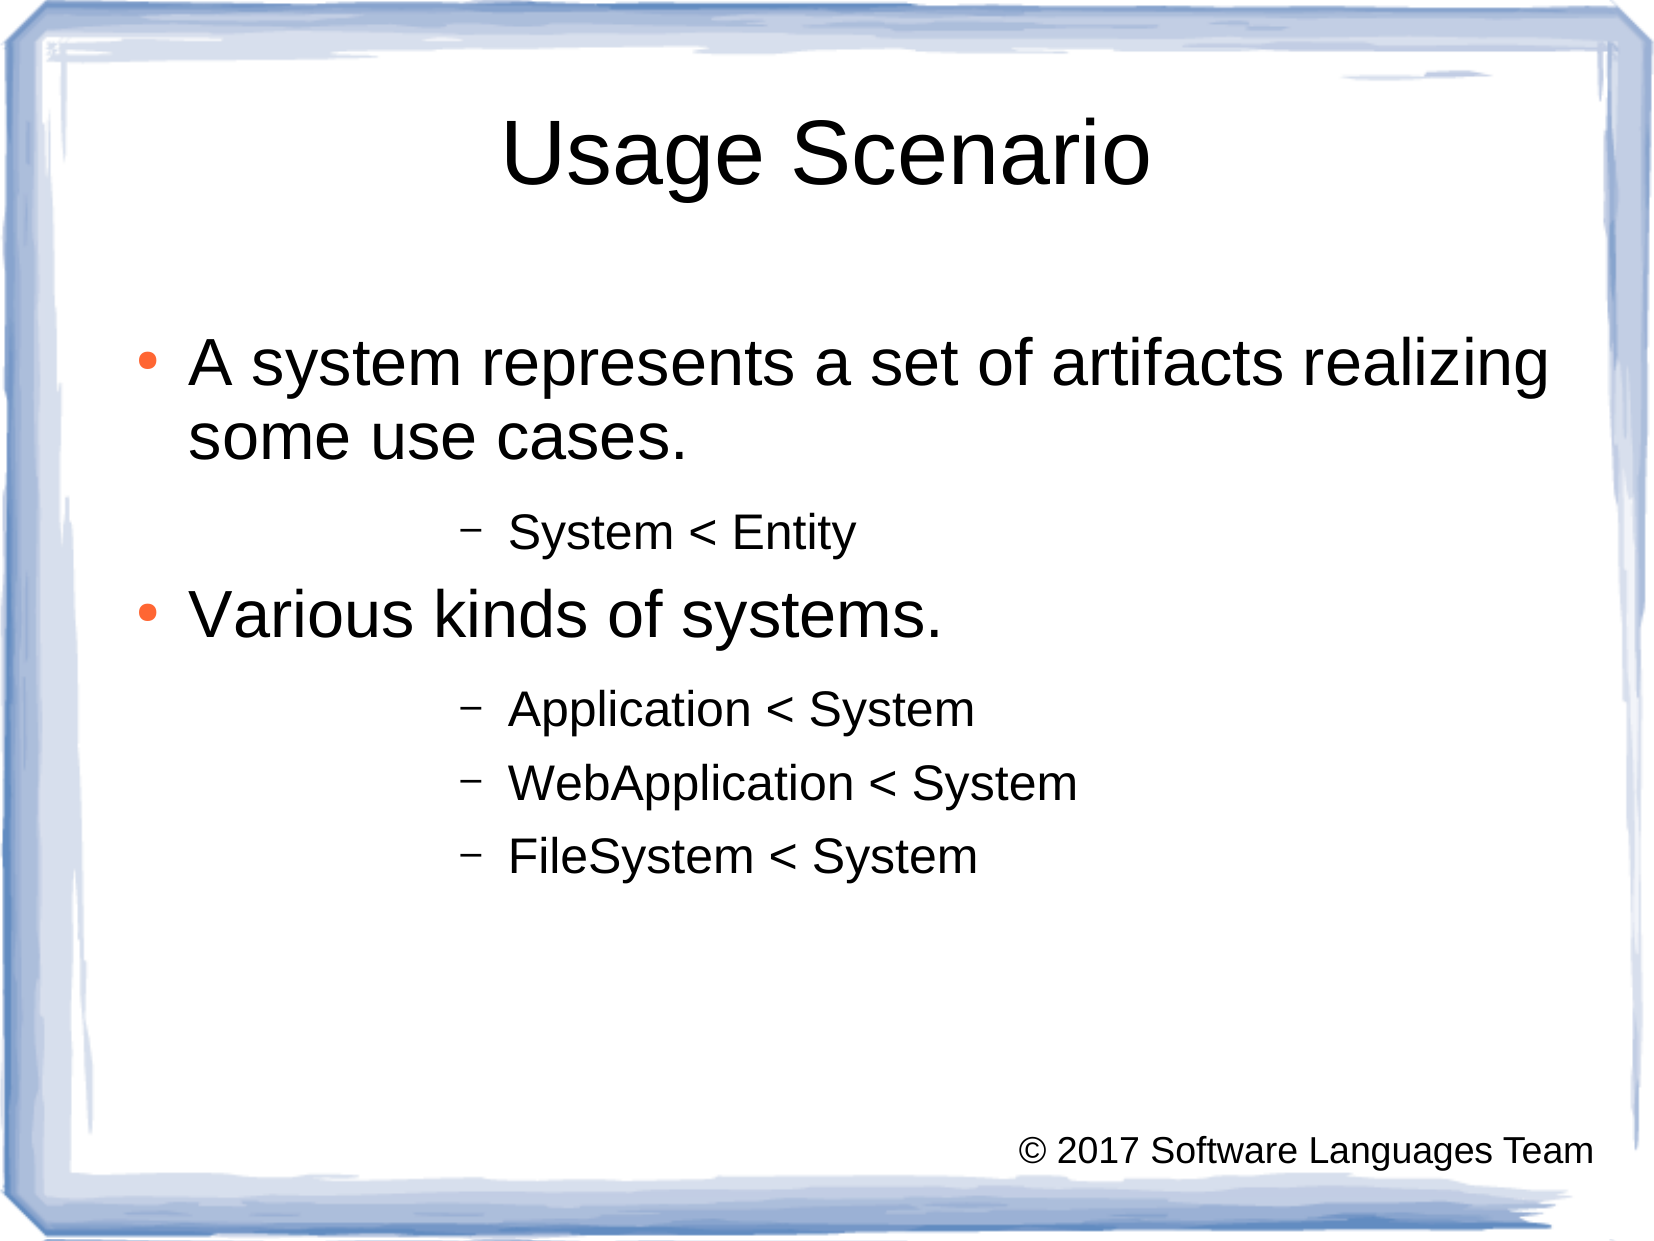

# Usage Scenario
A system represents a set of artifacts realizing some use cases.
System < Entity
Various kinds of systems.
Application < System
WebApplication < System
FileSystem < System
© 2017 Software Languages Team